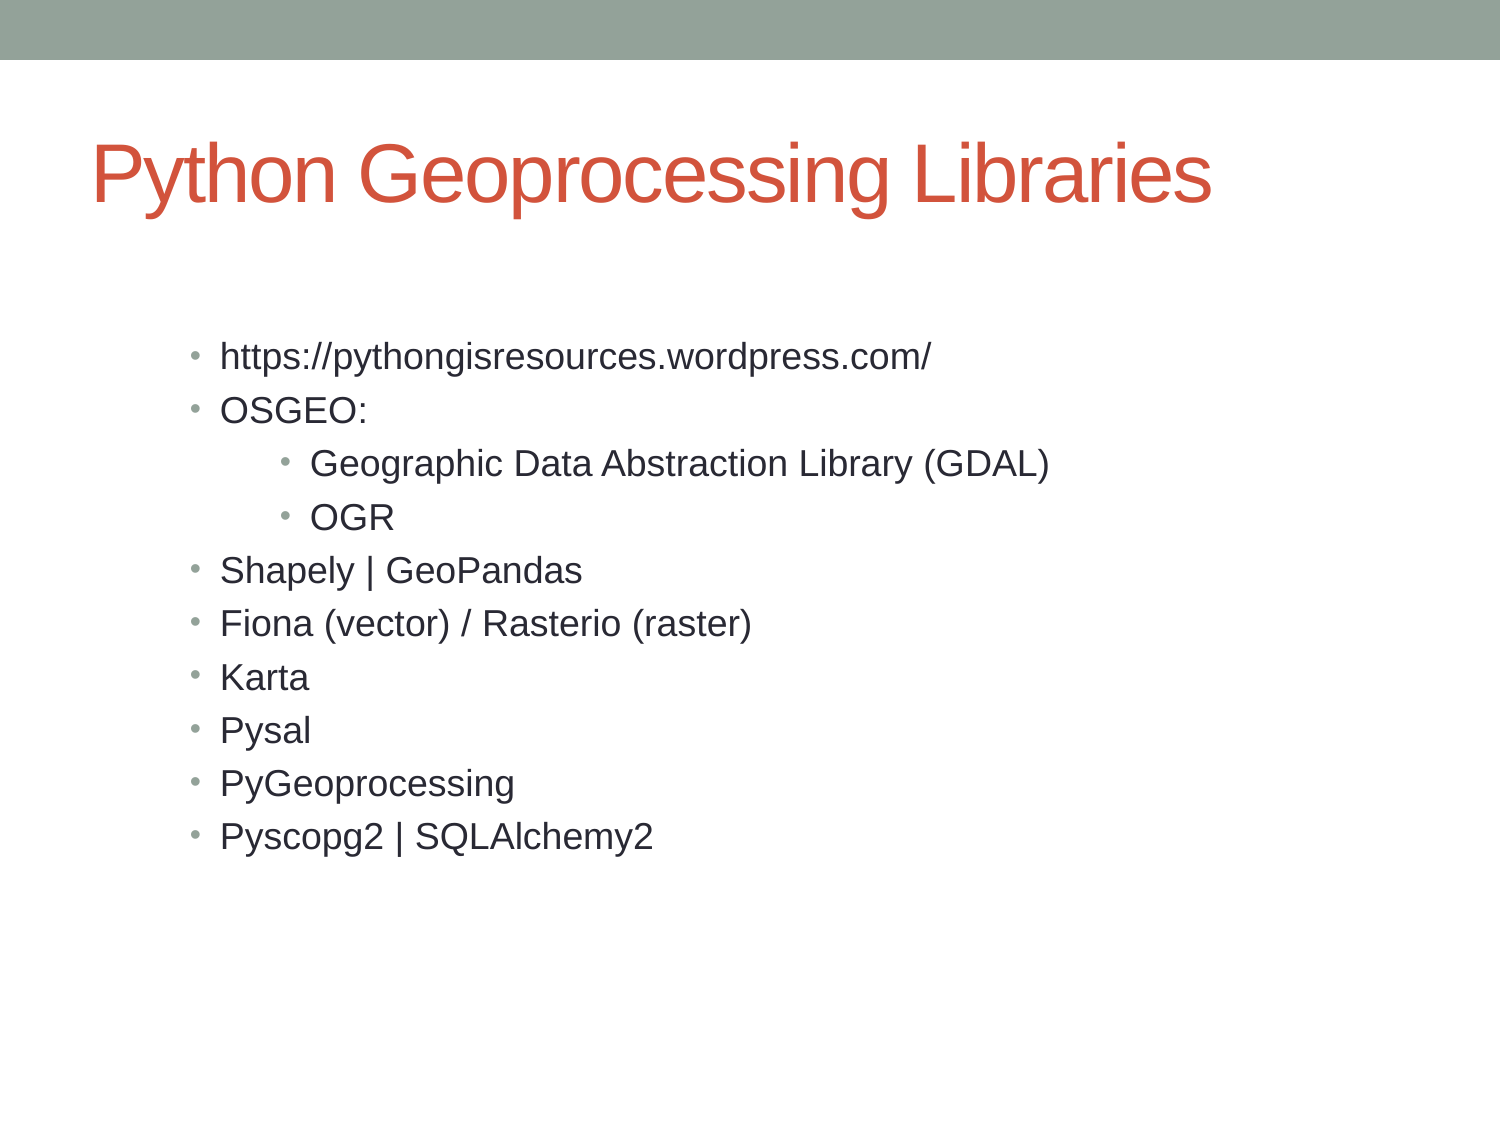

# Python Geoprocessing Libraries
https://pythongisresources.wordpress.com/
OSGEO:
Geographic Data Abstraction Library (GDAL)
OGR
Shapely | GeoPandas
Fiona (vector) / Rasterio (raster)
Karta
Pysal
PyGeoprocessing
Pyscopg2 | SQLAlchemy2